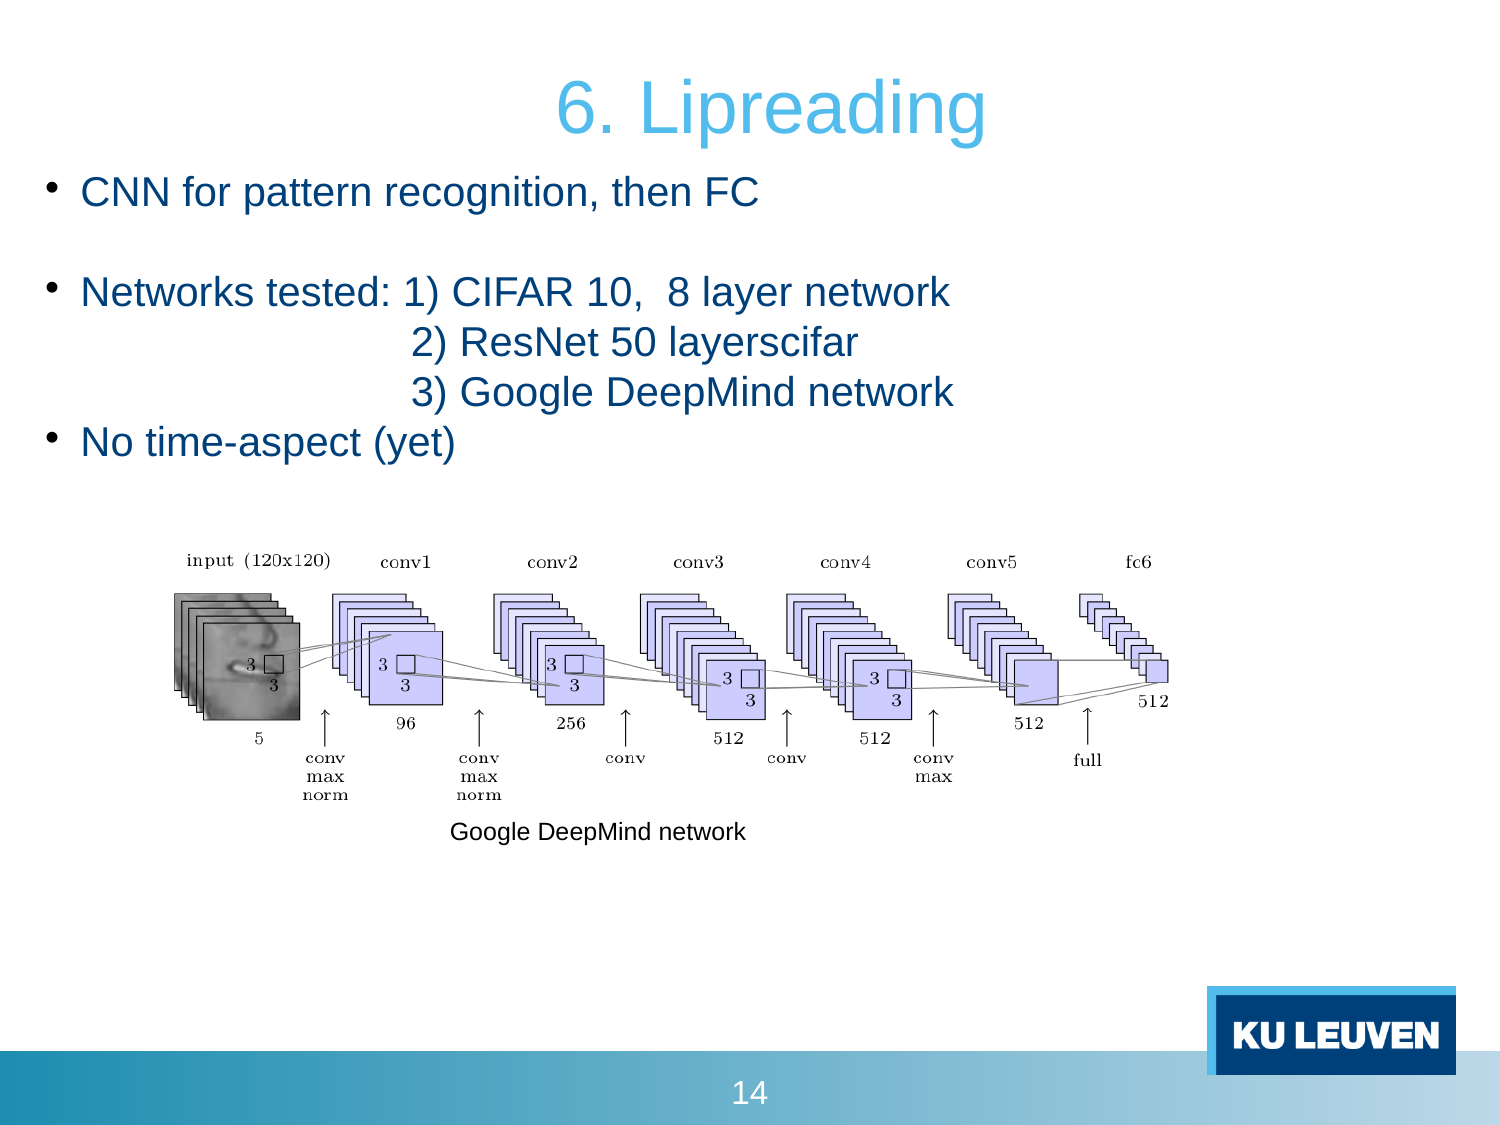

6. Lipreading
CNN for pattern recognition, then FC
Networks tested: 1) CIFAR 10, 8 layer network
 2) ResNet 50 layerscifar
 3) Google DeepMind network
No time-aspect (yet)
Google DeepMind network